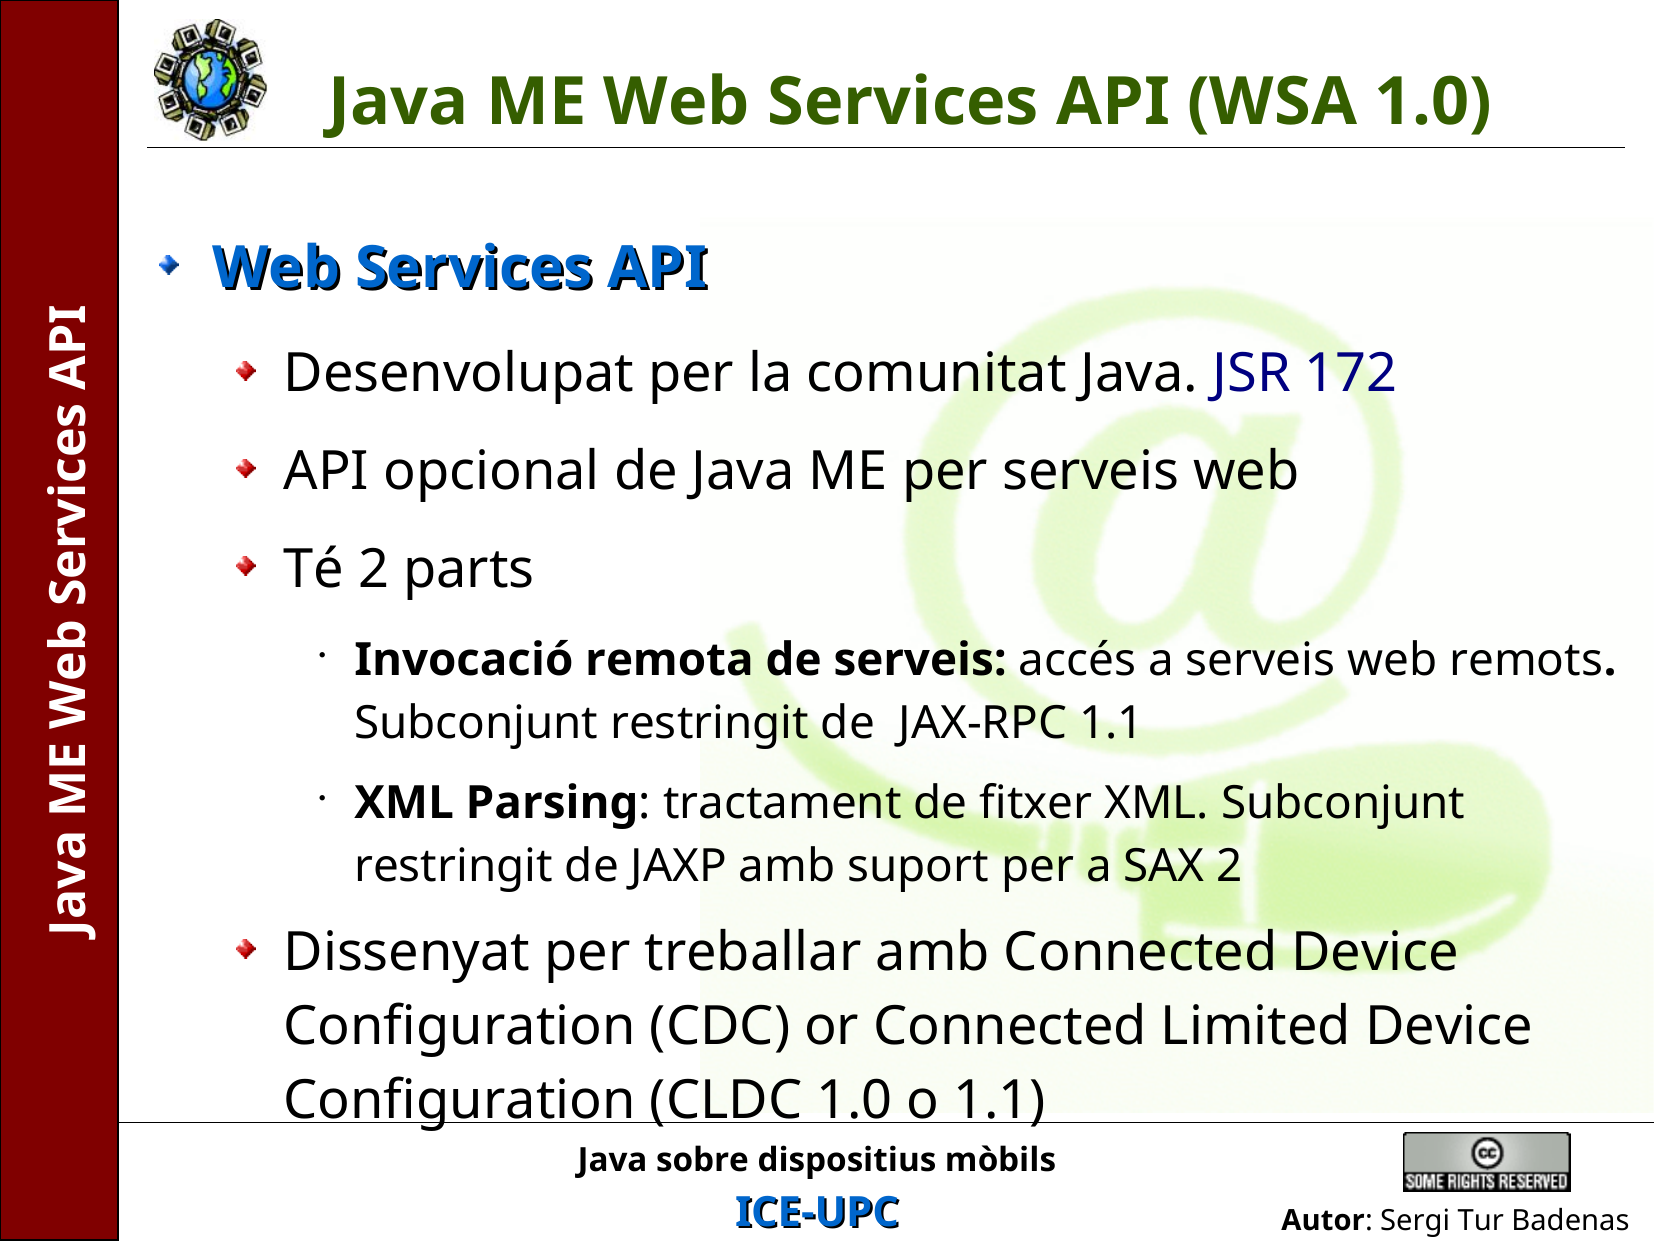

# Java ME Web Services API (WSA 1.0)
Web Services API
Desenvolupat per la comunitat Java. JSR 172
API opcional de Java ME per serveis web
Té 2 parts
Invocació remota de serveis: accés a serveis web remots. Subconjunt restringit de JAX-RPC 1.1
XML Parsing: tractament de fitxer XML. Subconjunt restringit de JAXP amb suport per a SAX 2
Dissenyat per treballar amb Connected Device Configuration (CDC) or Connected Limited Device Configuration (CLDC 1.0 o 1.1)